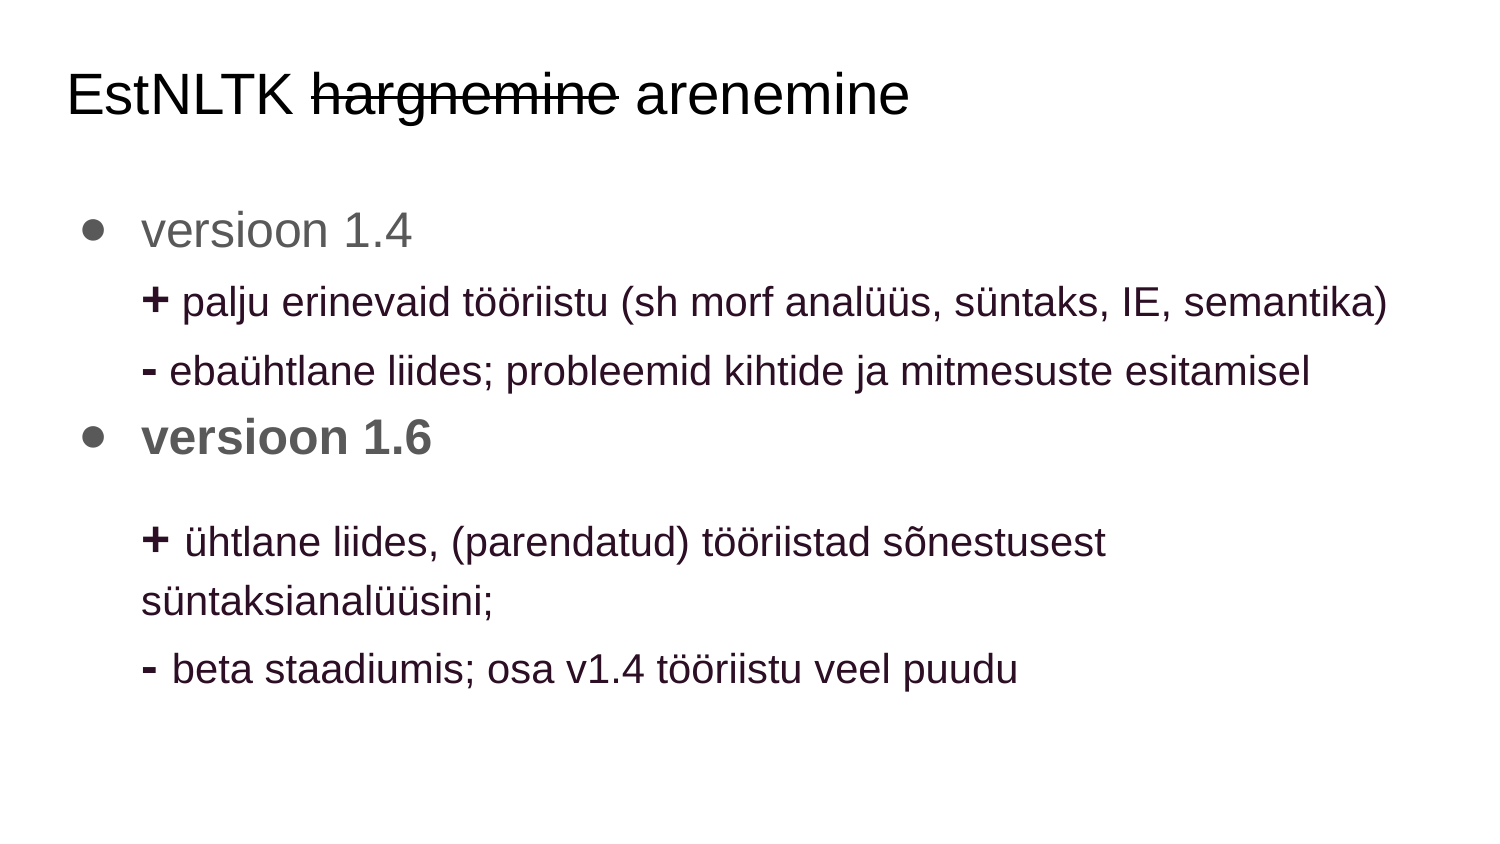

# EstNLTK hargnemine arenemine
versioon 1.4
+ palju erinevaid tööriistu (sh morf analüüs, süntaks, IE, semantika)
- ebaühtlane liides; probleemid kihtide ja mitmesuste esitamisel
versioon 1.6
+ ühtlane liides, (parendatud) tööriistad sõnestusest süntaksianalüüsini;
- beta staadiumis; osa v1.4 tööriistu veel puudu